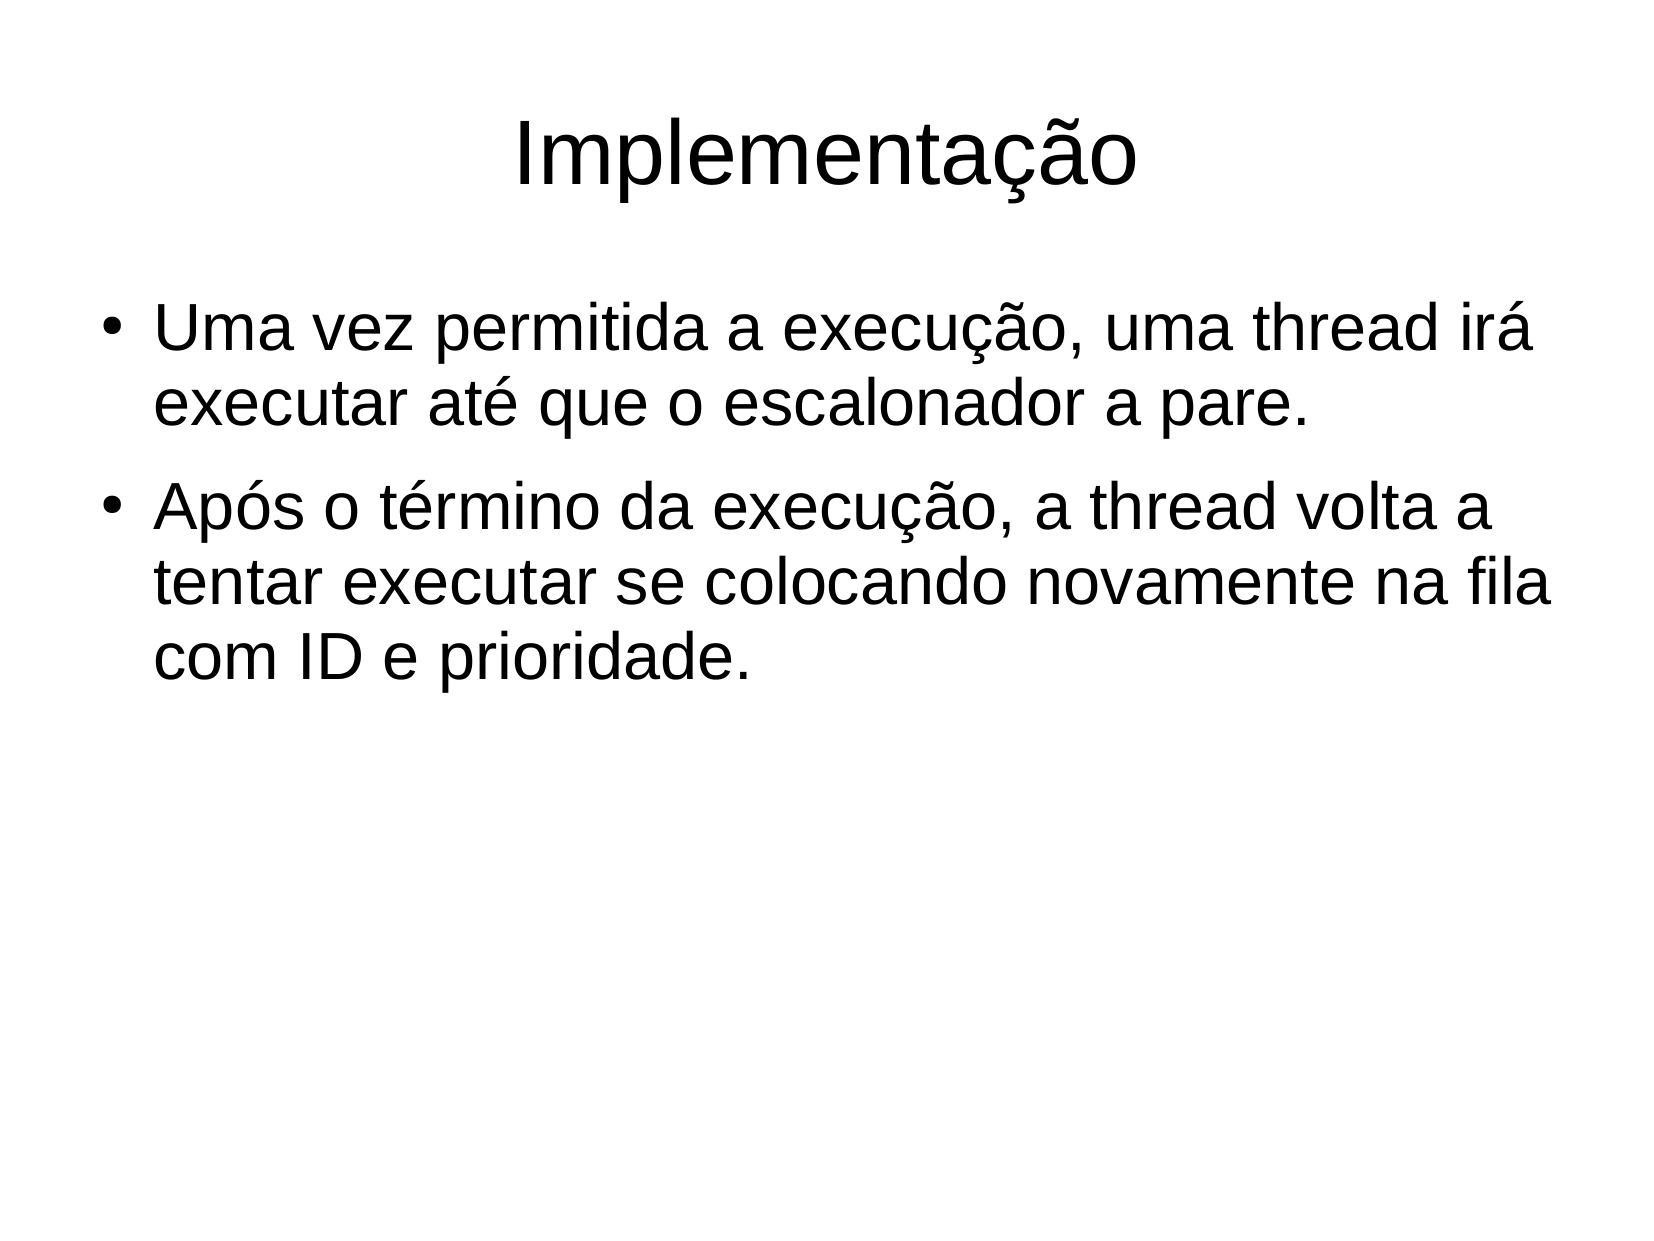

# Implementação
Uma vez permitida a execução, uma thread irá executar até que o escalonador a pare.
Após o término da execução, a thread volta a tentar executar se colocando novamente na fila com ID e prioridade.